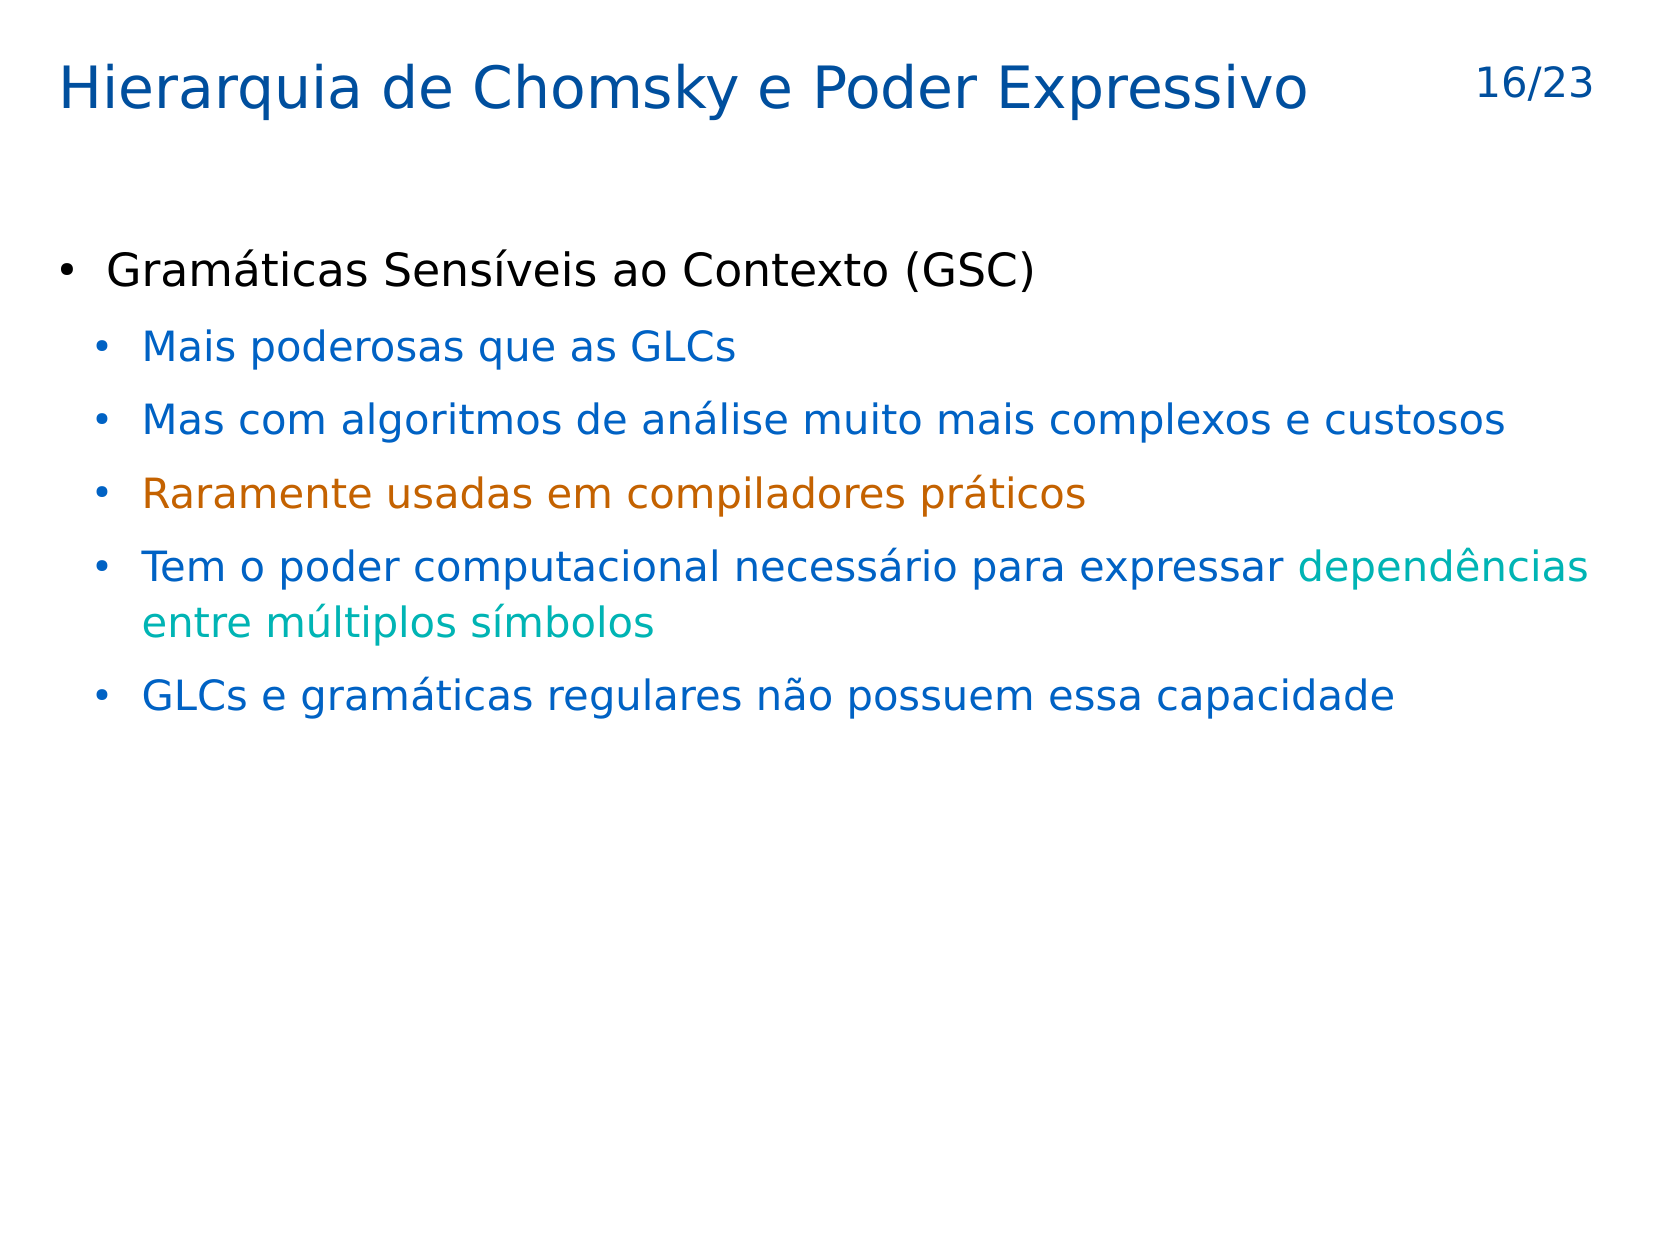

# Hierarquia de Chomsky e Poder Expressivo
16
Gramáticas Sensíveis ao Contexto (GSC)
Mais poderosas que as GLCs
Mas com algoritmos de análise muito mais complexos e custosos
Raramente usadas em compiladores práticos
Tem o poder computacional necessário para expressar dependências entre múltiplos símbolos
GLCs e gramáticas regulares não possuem essa capacidade